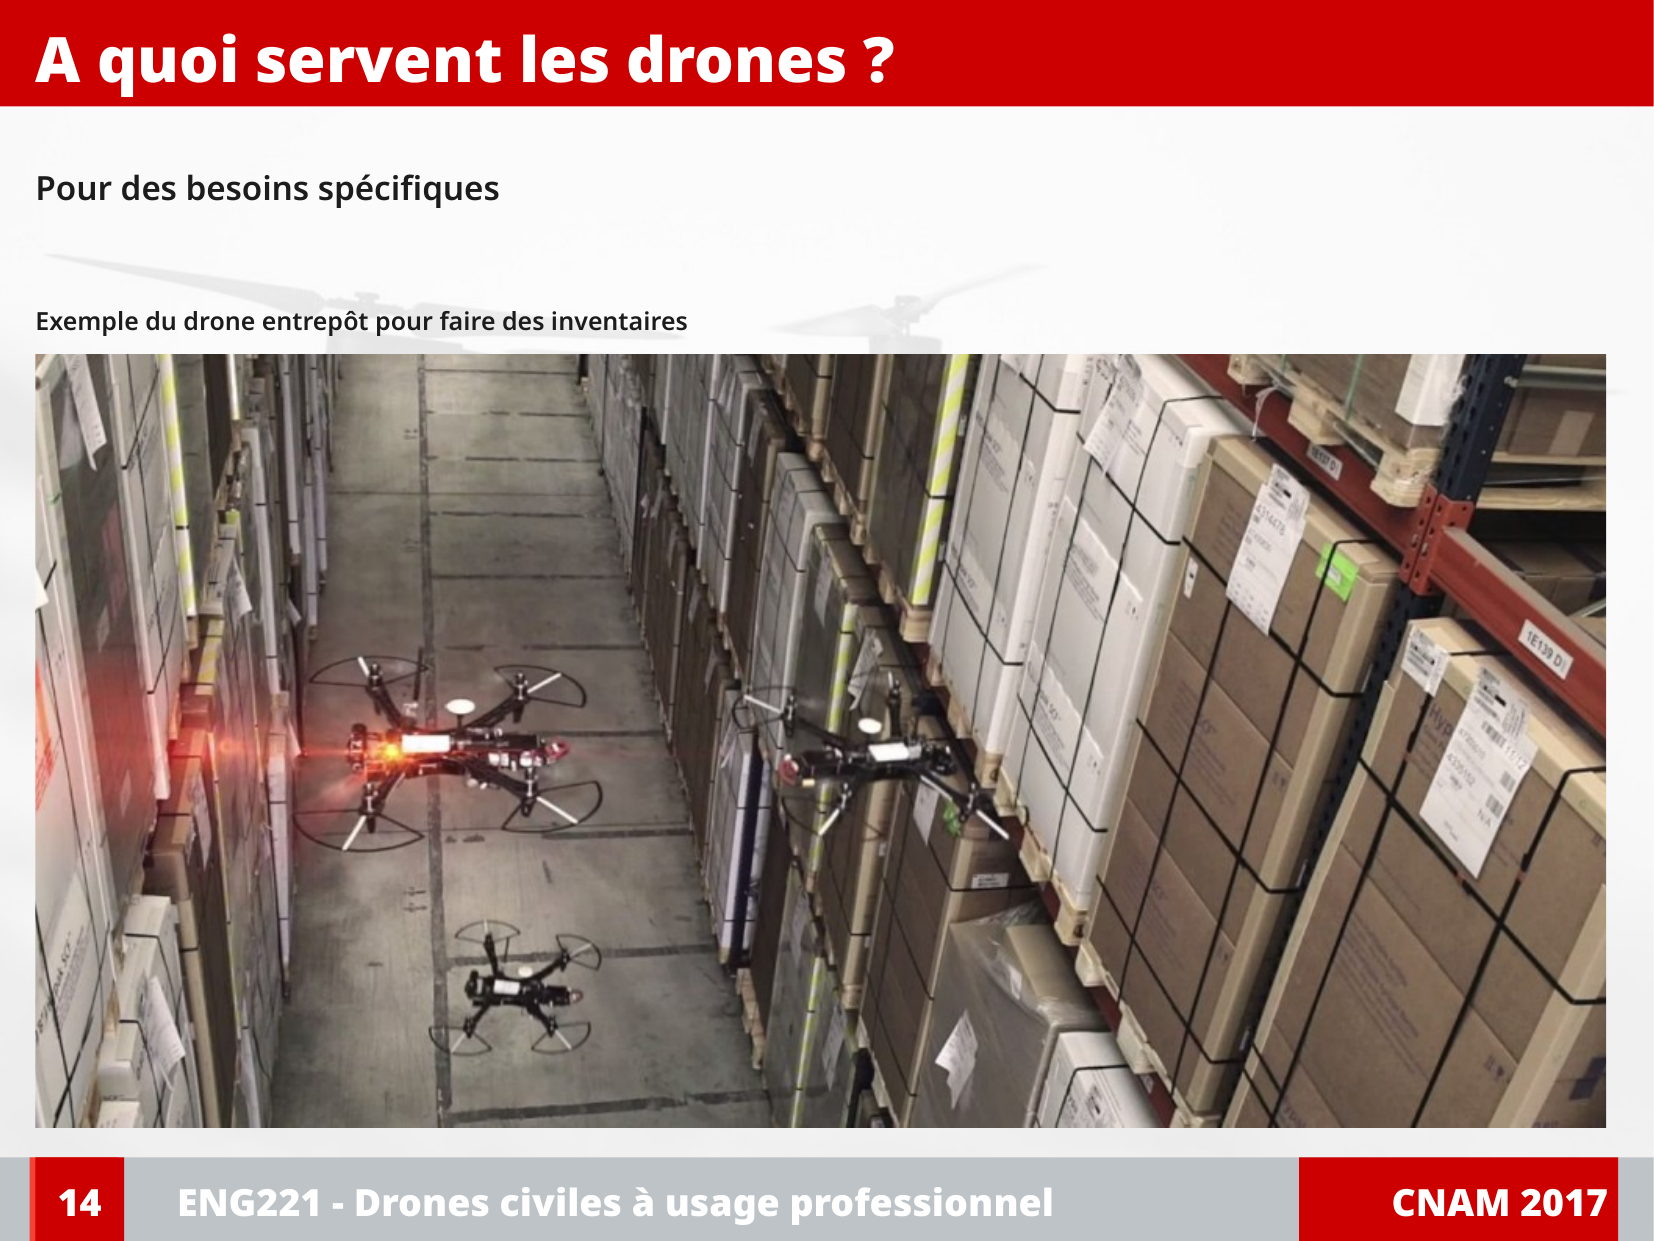

# A quoi servent les drones ?
Pour des besoins spécifiques
Exemple du drone entrepôt pour faire des inventaires
14
ENG221 - Drones civiles à usage professionnel